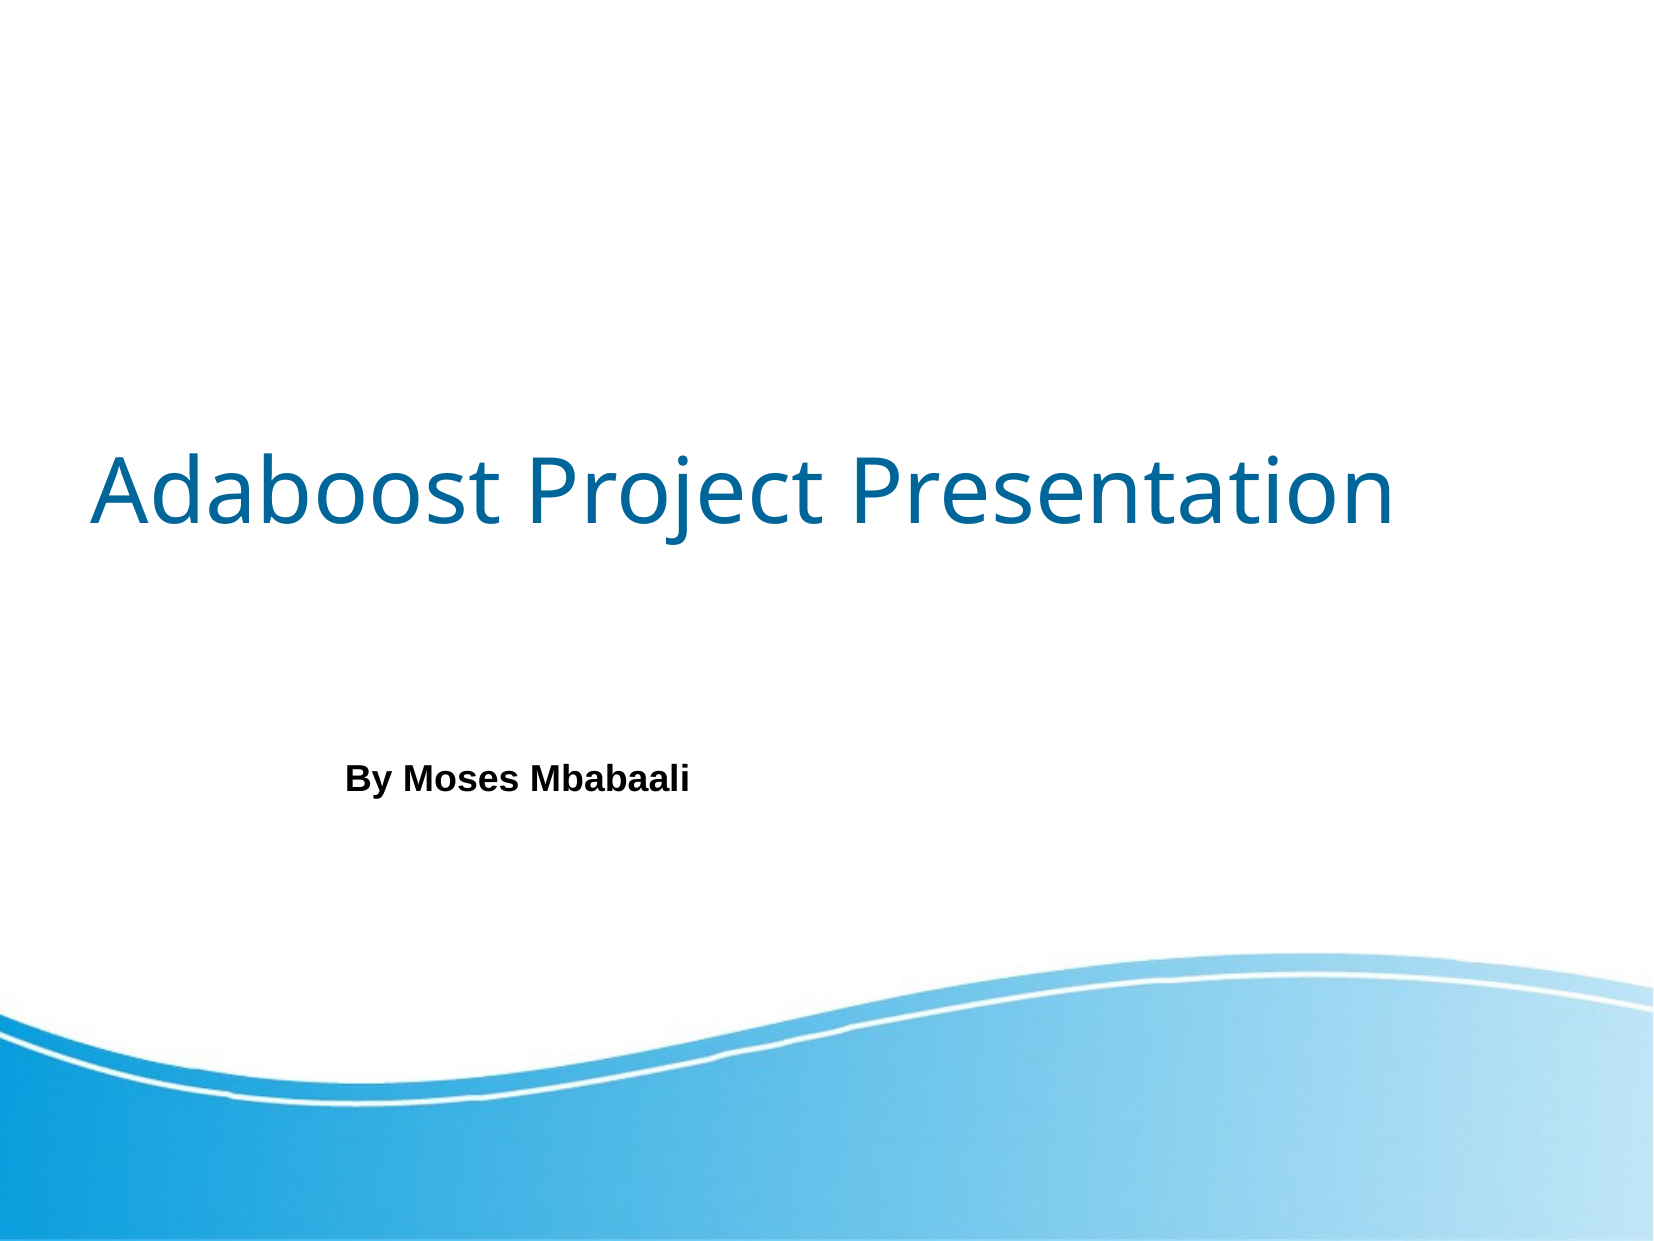

# Adaboost Project Presentation
By Moses Mbabaali